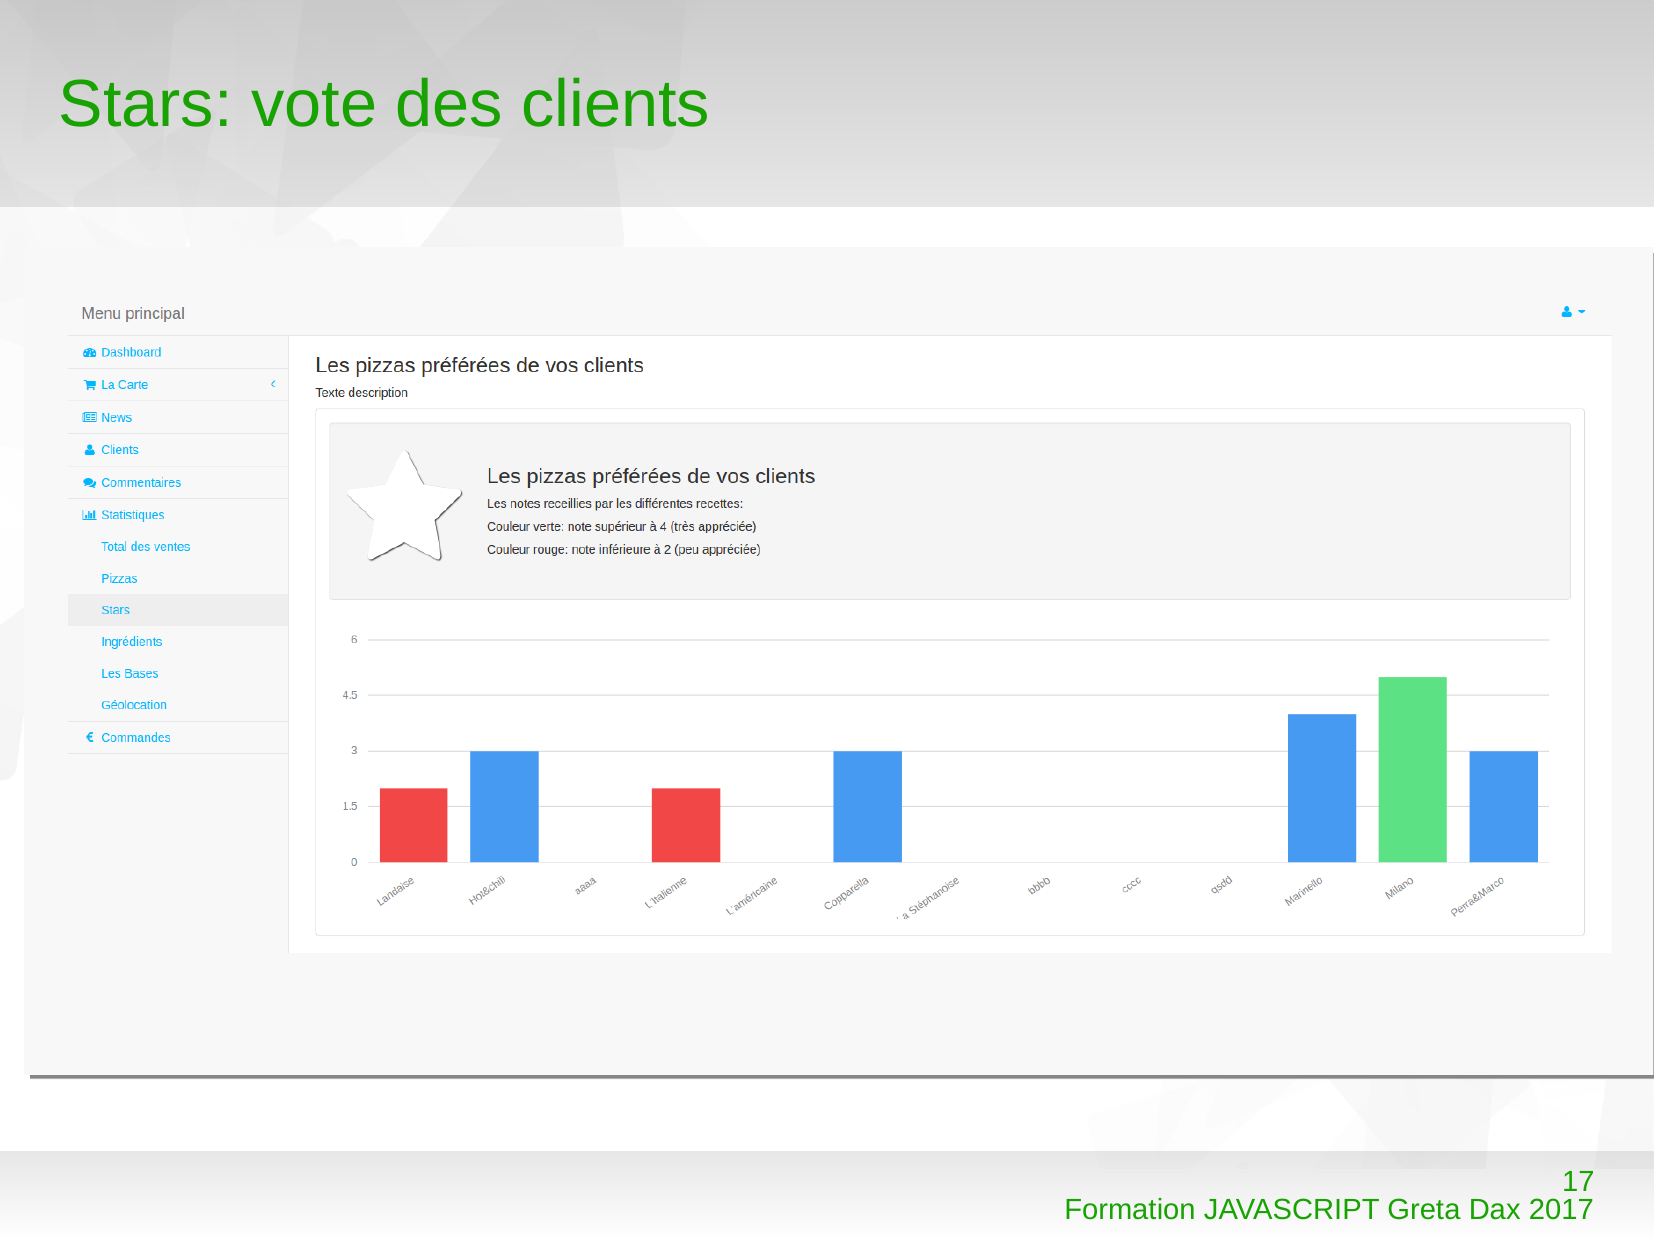

# Stars: vote des clients
17
Formation JAVASCRIPT Greta Dax 2017